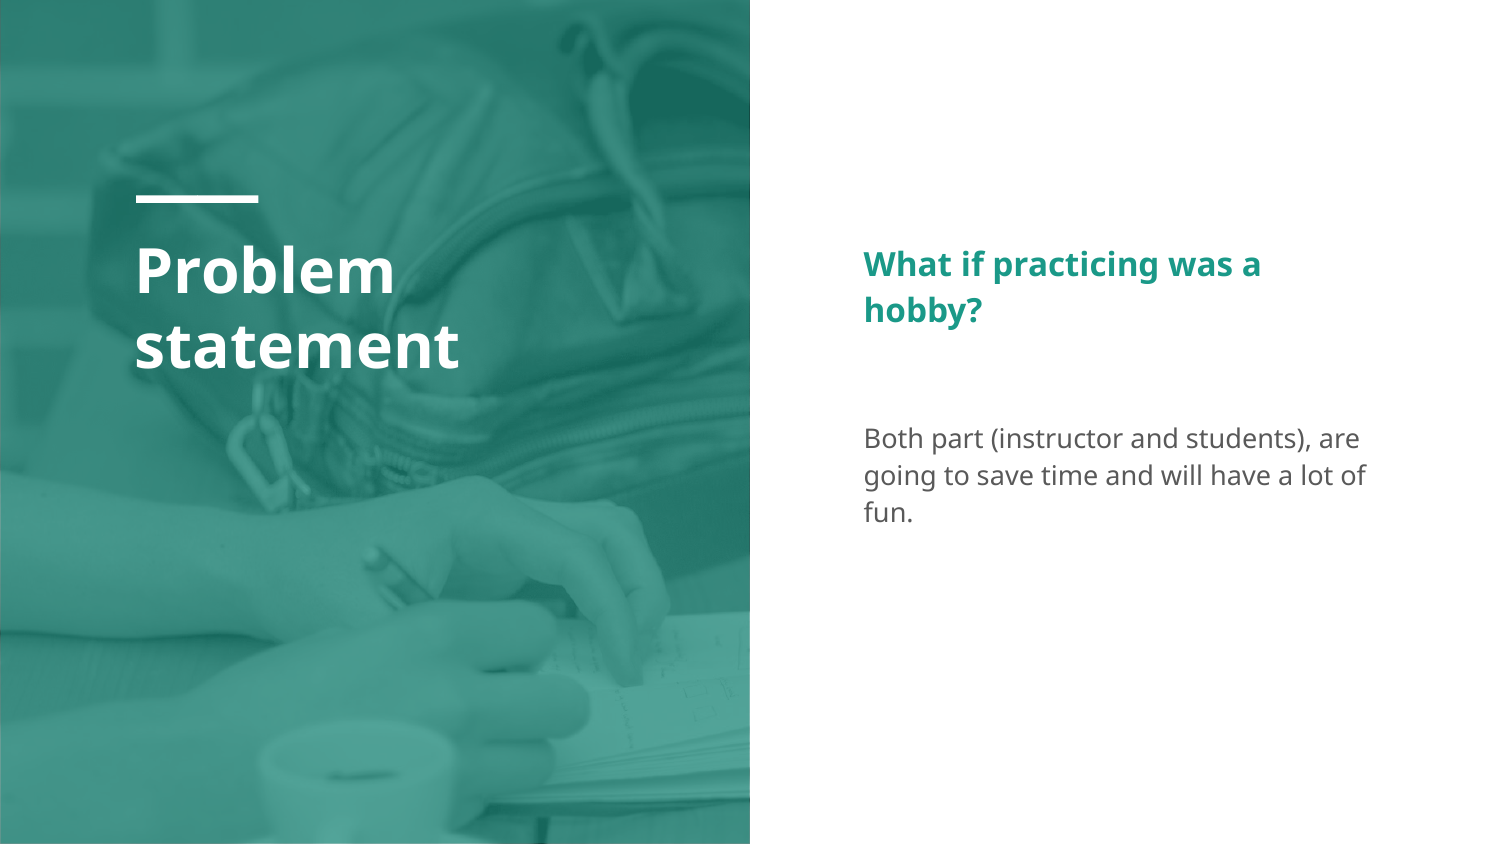

# Problem statement
What if practicing was a hobby?
Both part (instructor and students), are going to save time and will have a lot of fun.